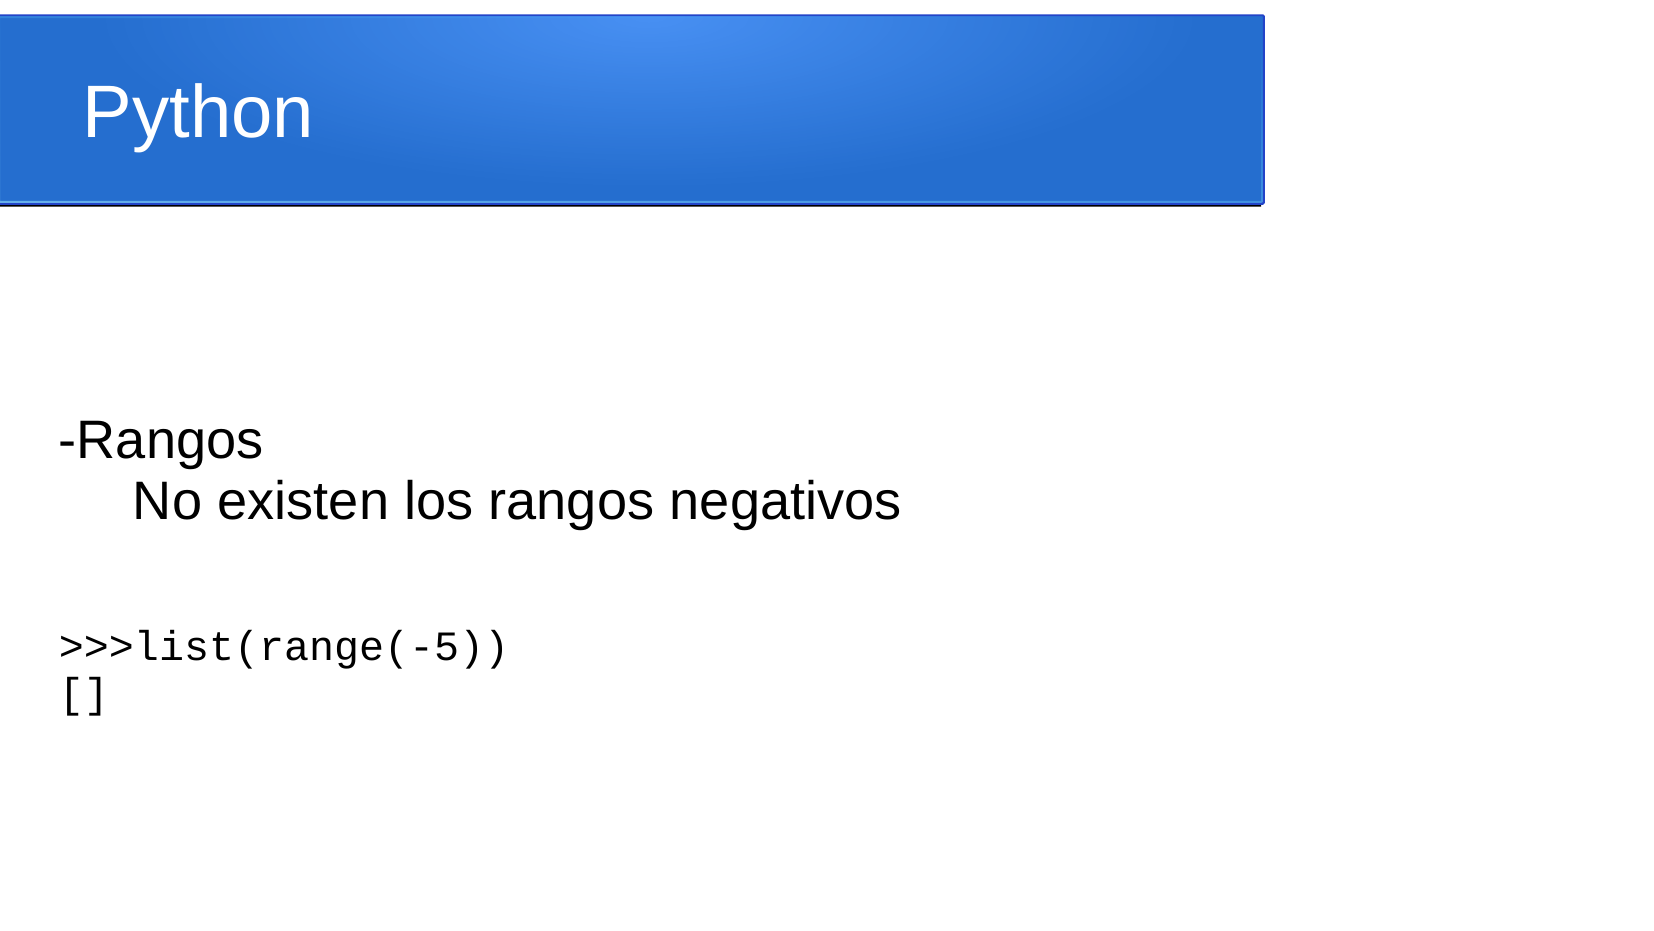

# Python
-Rangos
	No existen los rangos negativos
>>>list(range(-5))
[]